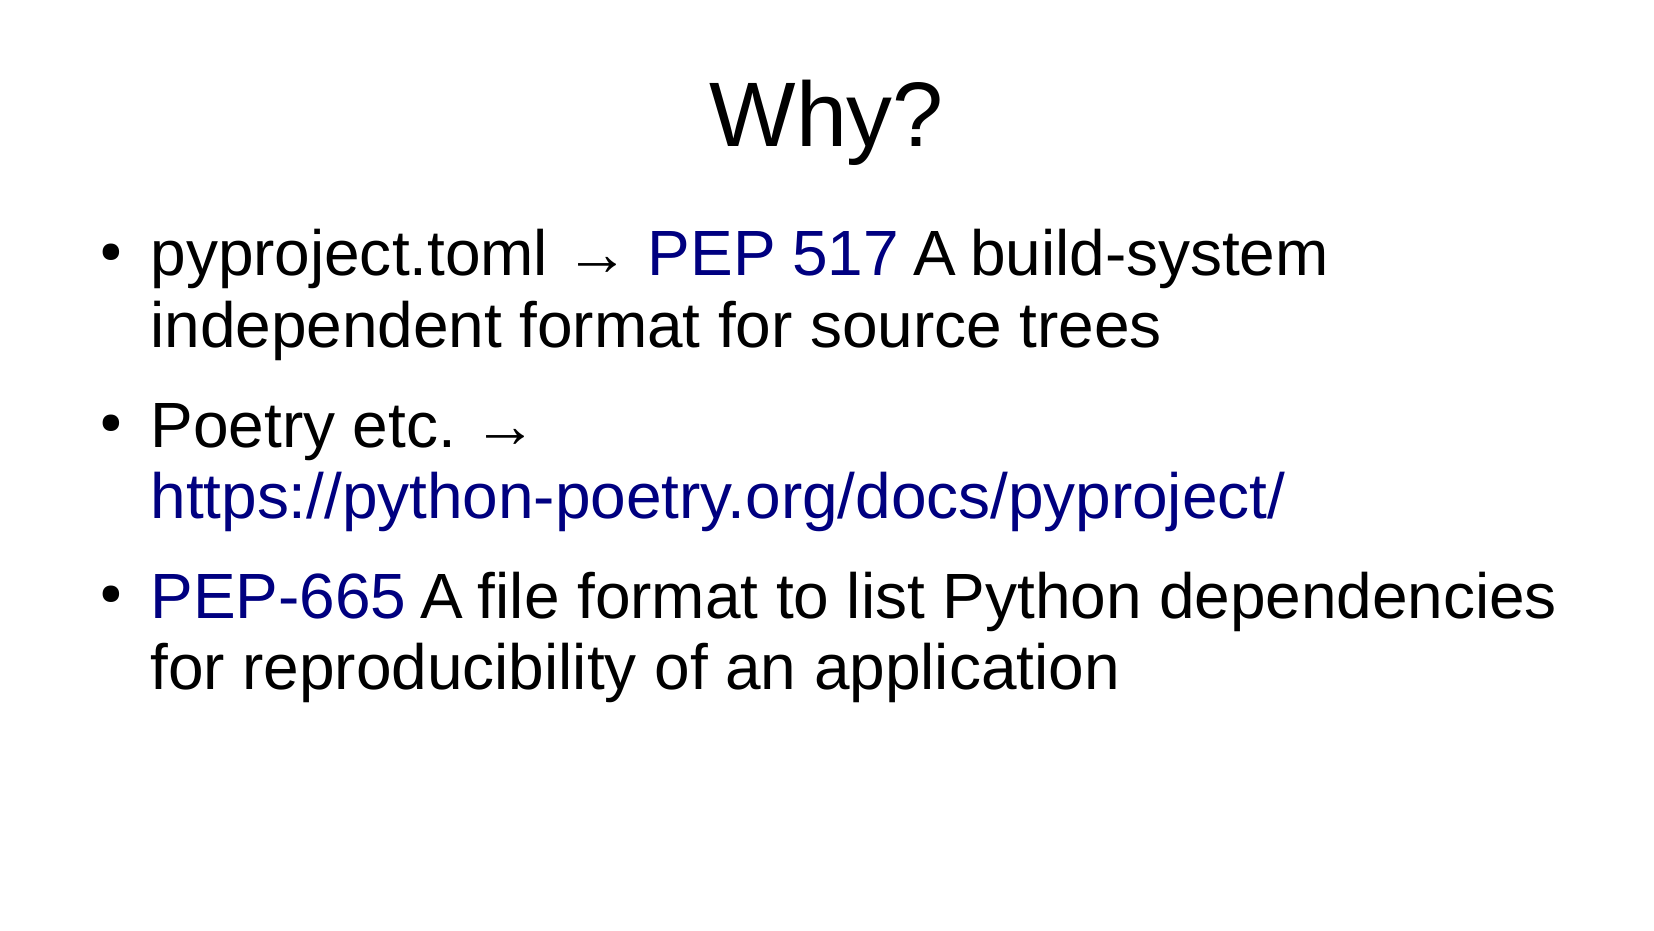

# Why?
pyproject.toml → PEP 517 A build-system independent format for source trees
Poetry etc. → https://python-poetry.org/docs/pyproject/
PEP-665 A file format to list Python dependencies for reproducibility of an application